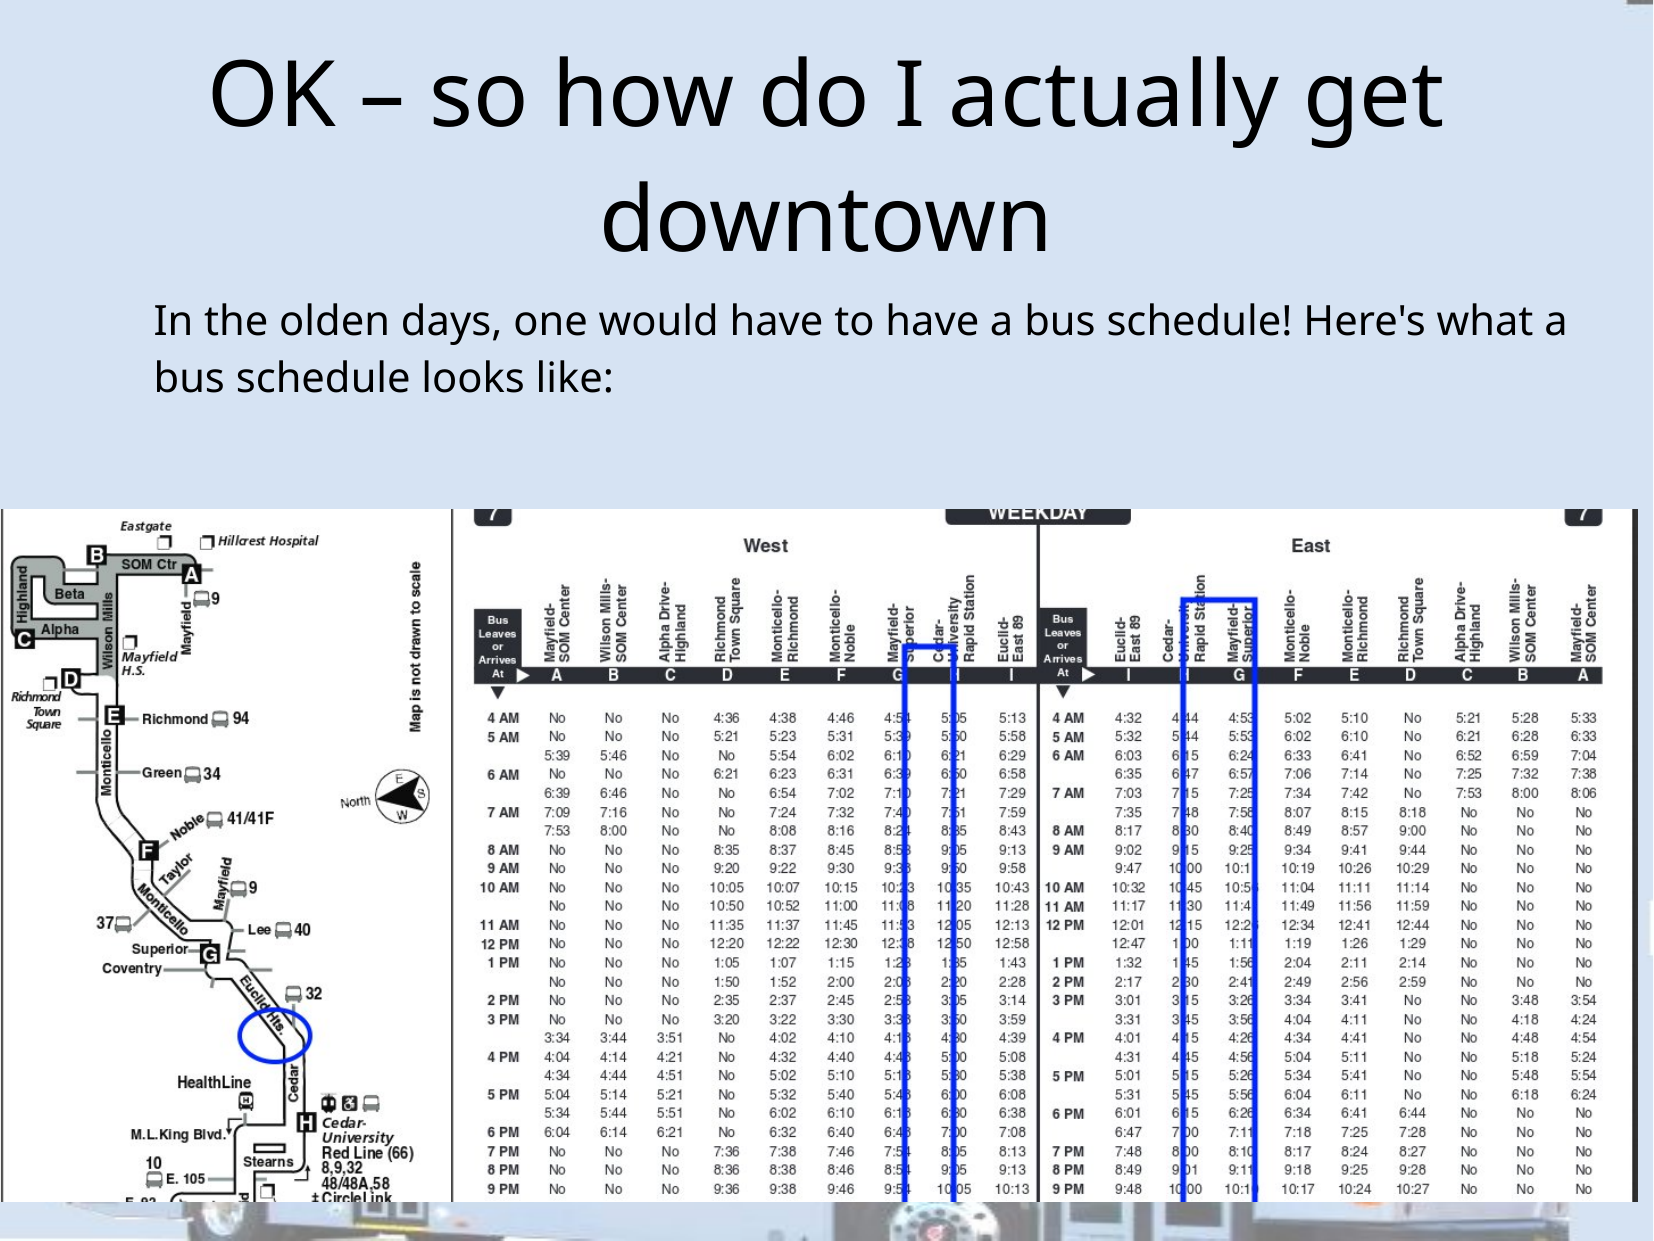

# OK – so how do I actually get downtown
In the olden days, one would have to have a bus schedule! Here's what a bus schedule looks like: